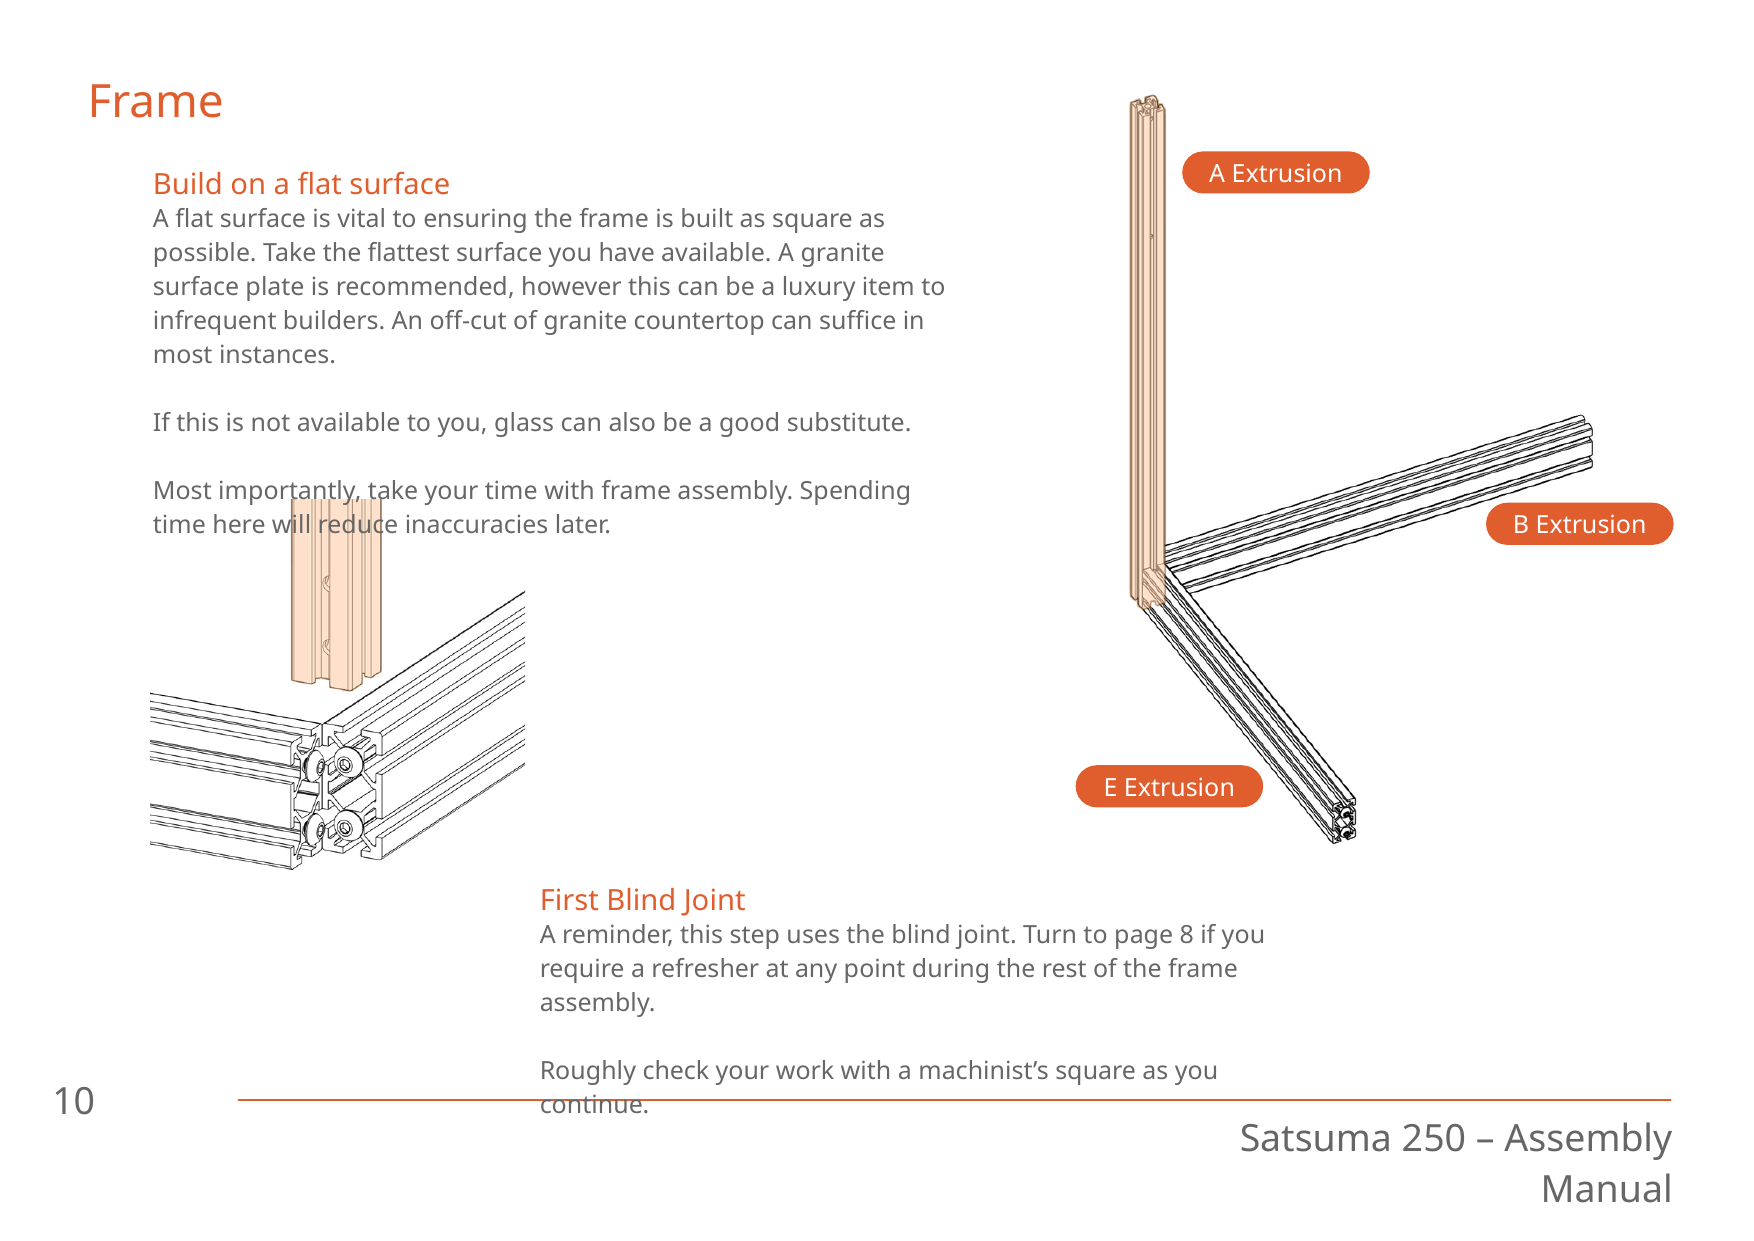

# Frame
A Extrusion
Build on a flat surface
A flat surface is vital to ensuring the frame is built as square as possible. Take the flattest surface you have available. A granite surface plate is recommended, however this can be a luxury item to infrequent builders. An off-cut of granite countertop can suffice in most instances.
If this is not available to you, glass can also be a good substitute.
Most importantly, take your time with frame assembly. Spending time here will reduce inaccuracies later.
B Extrusion
E Extrusion
First Blind Joint
A reminder, this step uses the blind joint. Turn to page 8 if you require a refresher at any point during the rest of the frame assembly.
Roughly check your work with a machinist’s square as you continue.